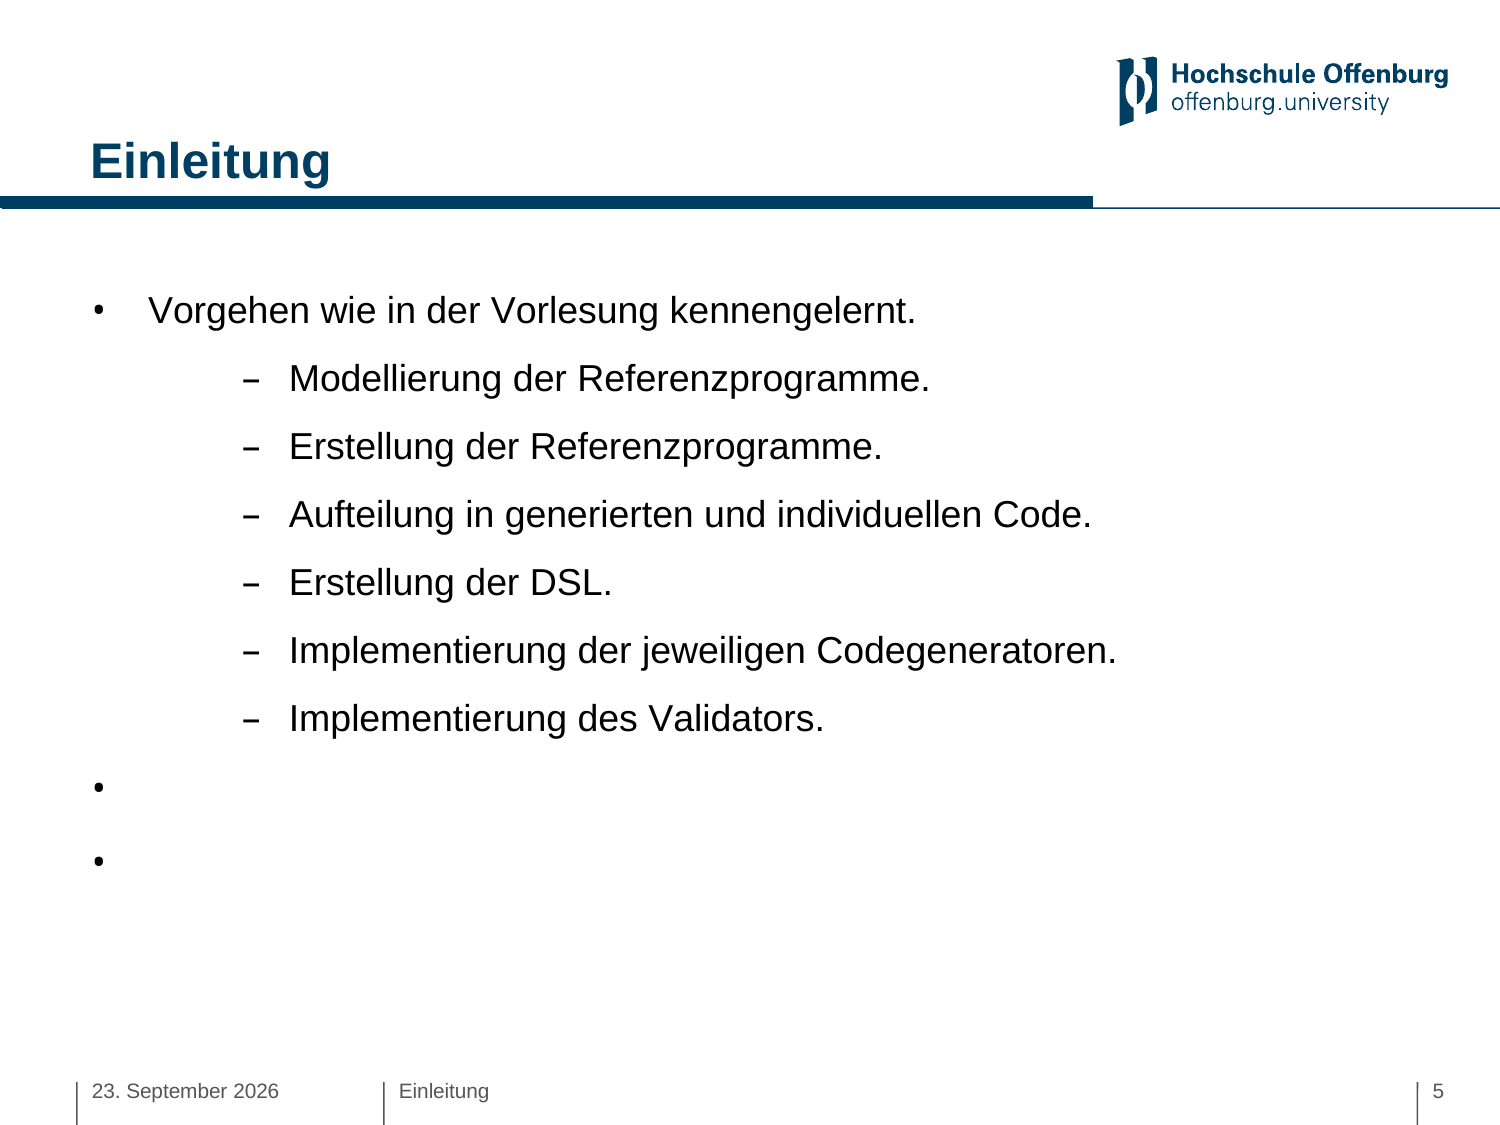

Einleitung
# Vorgehen wie in der Vorlesung kennengelernt.
Modellierung der Referenzprogramme.
Erstellung der Referenzprogramme.
Aufteilung in generierten und individuellen Code.
Erstellung der DSL.
Implementierung der jeweiligen Codegeneratoren.
Implementierung des Validators.
Einleitung